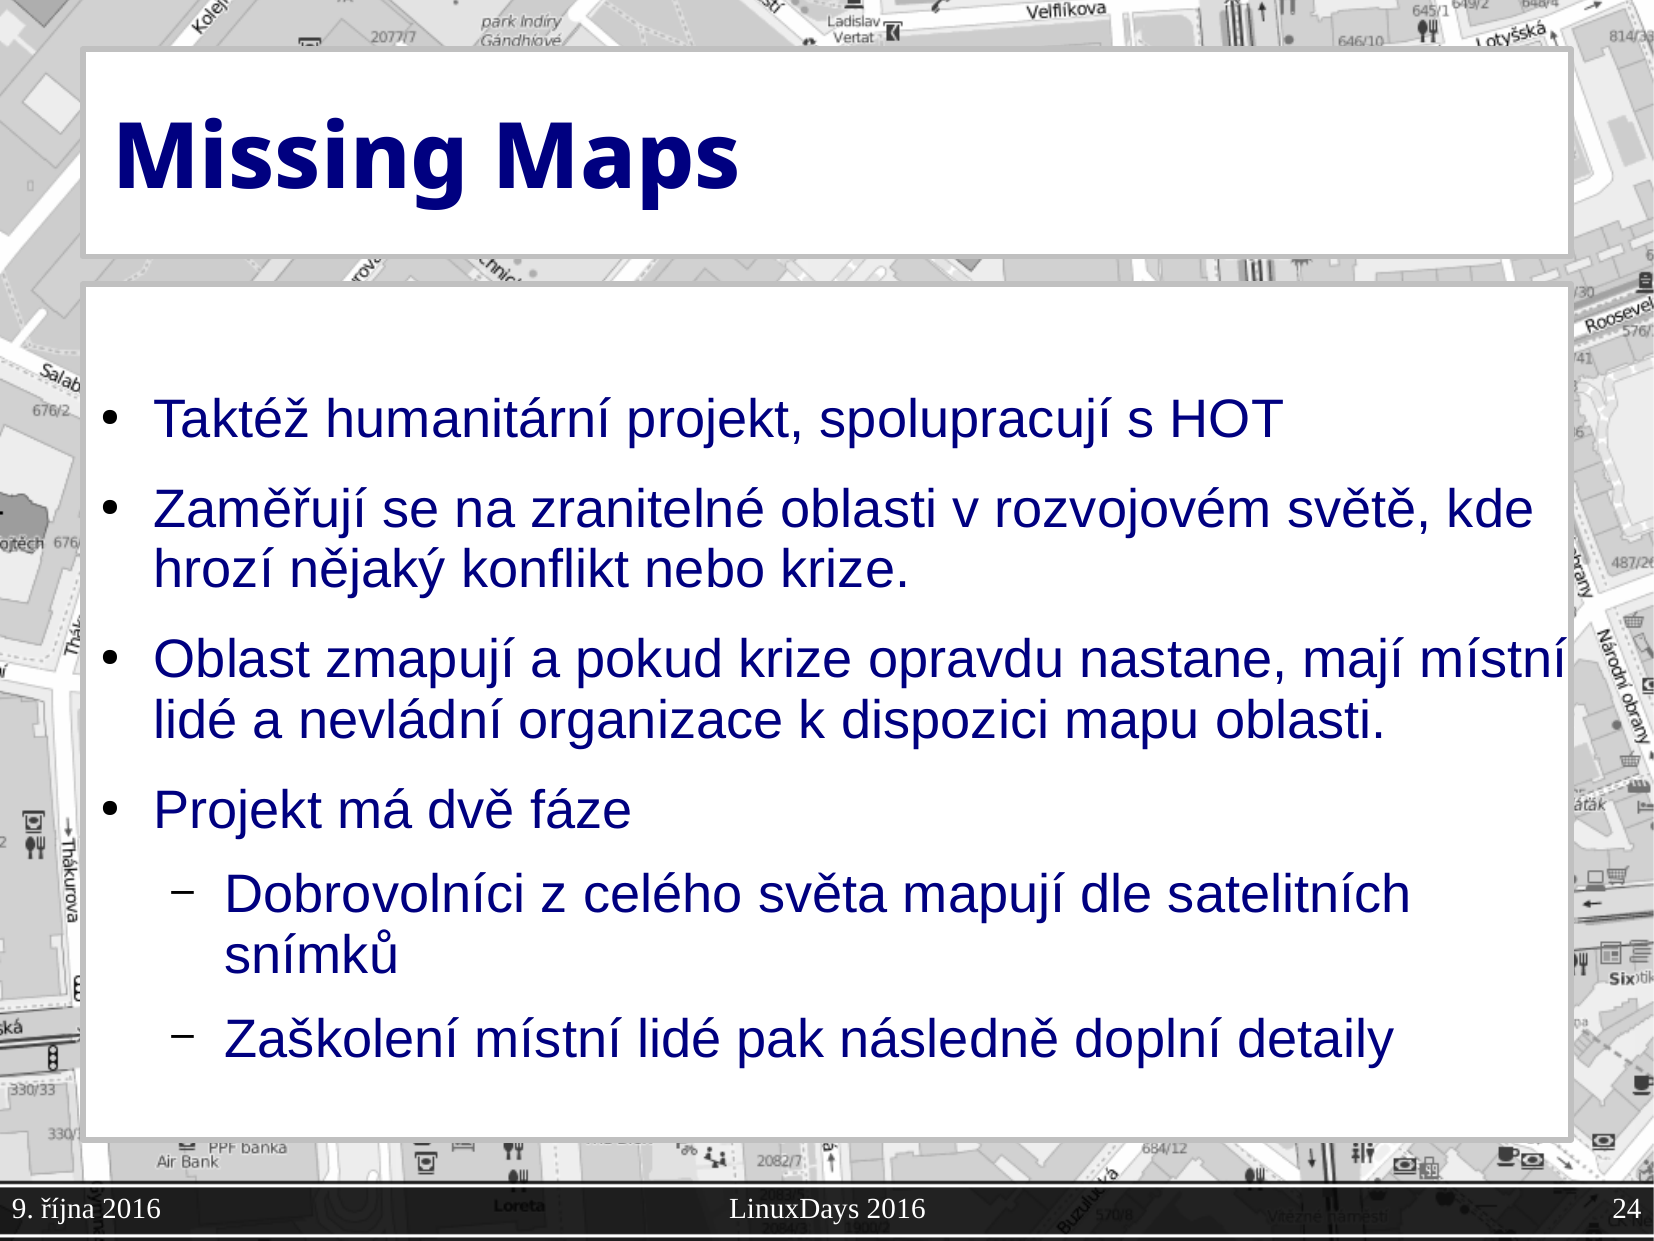

# Missing Maps
Taktéž humanitární projekt, spolupracují s HOT
Zaměřují se na zranitelné oblasti v rozvojovém světě, kde hrozí nějaký konflikt nebo krize.
Oblast zmapují a pokud krize opravdu nastane, mají místní lidé a nevládní organizace k dispozici mapu oblasti.
Projekt má dvě fáze
Dobrovolníci z celého světa mapují dle satelitních snímků
Zaškolení místní lidé pak následně doplní detaily
18. listopadu 2015
Marián Kyral - GISday 2015, Praha
24